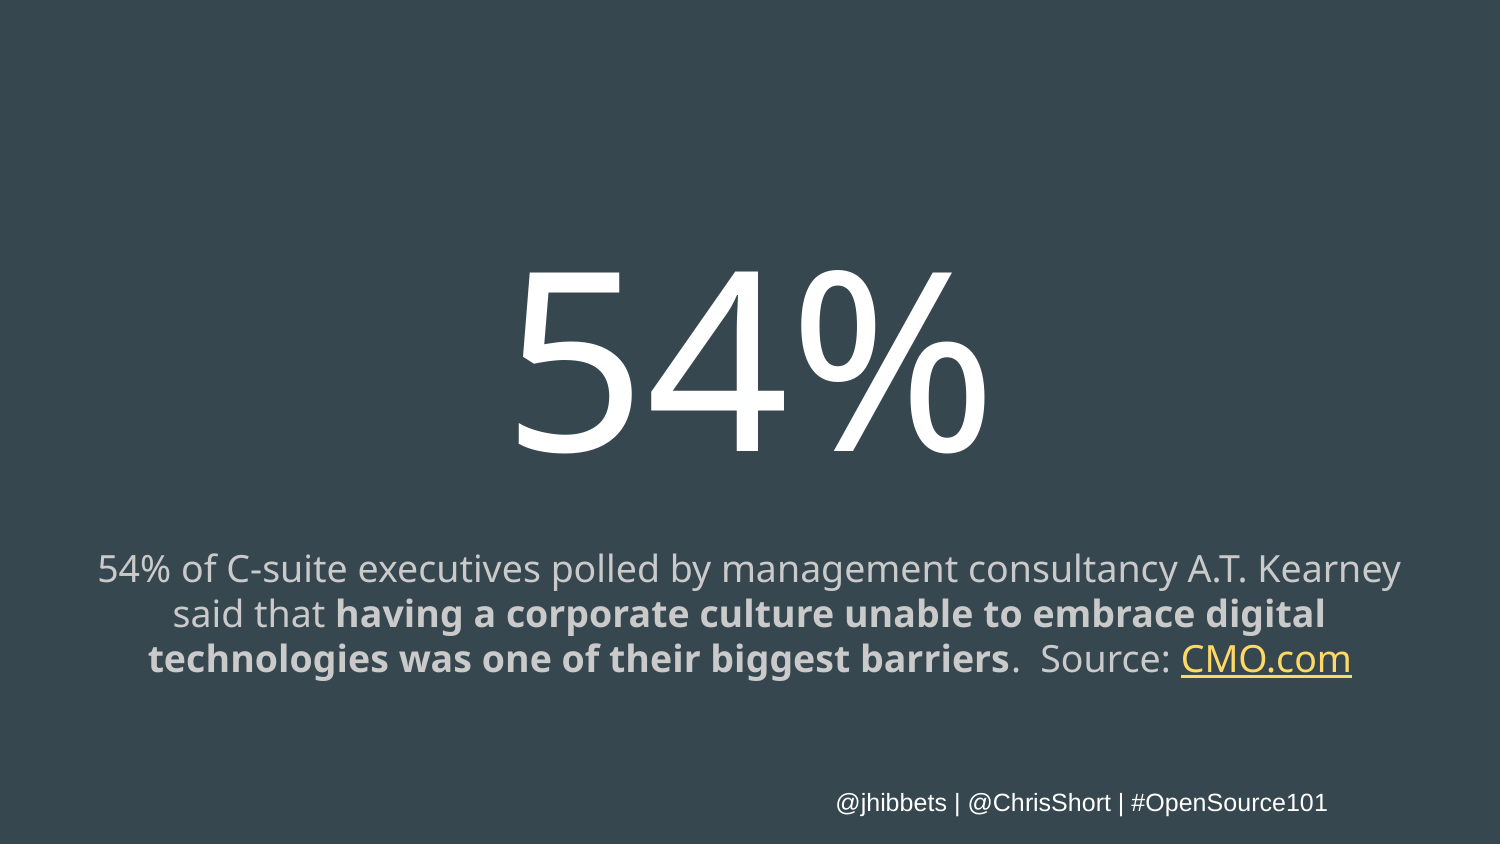

# 54%
54% of C-suite executives polled by management consultancy A.T. Kearney said that having a corporate culture unable to embrace digital technologies was one of their biggest barriers. Source: CMO.com
Source: 2017 State of DevOps Report (Puppet Labs)